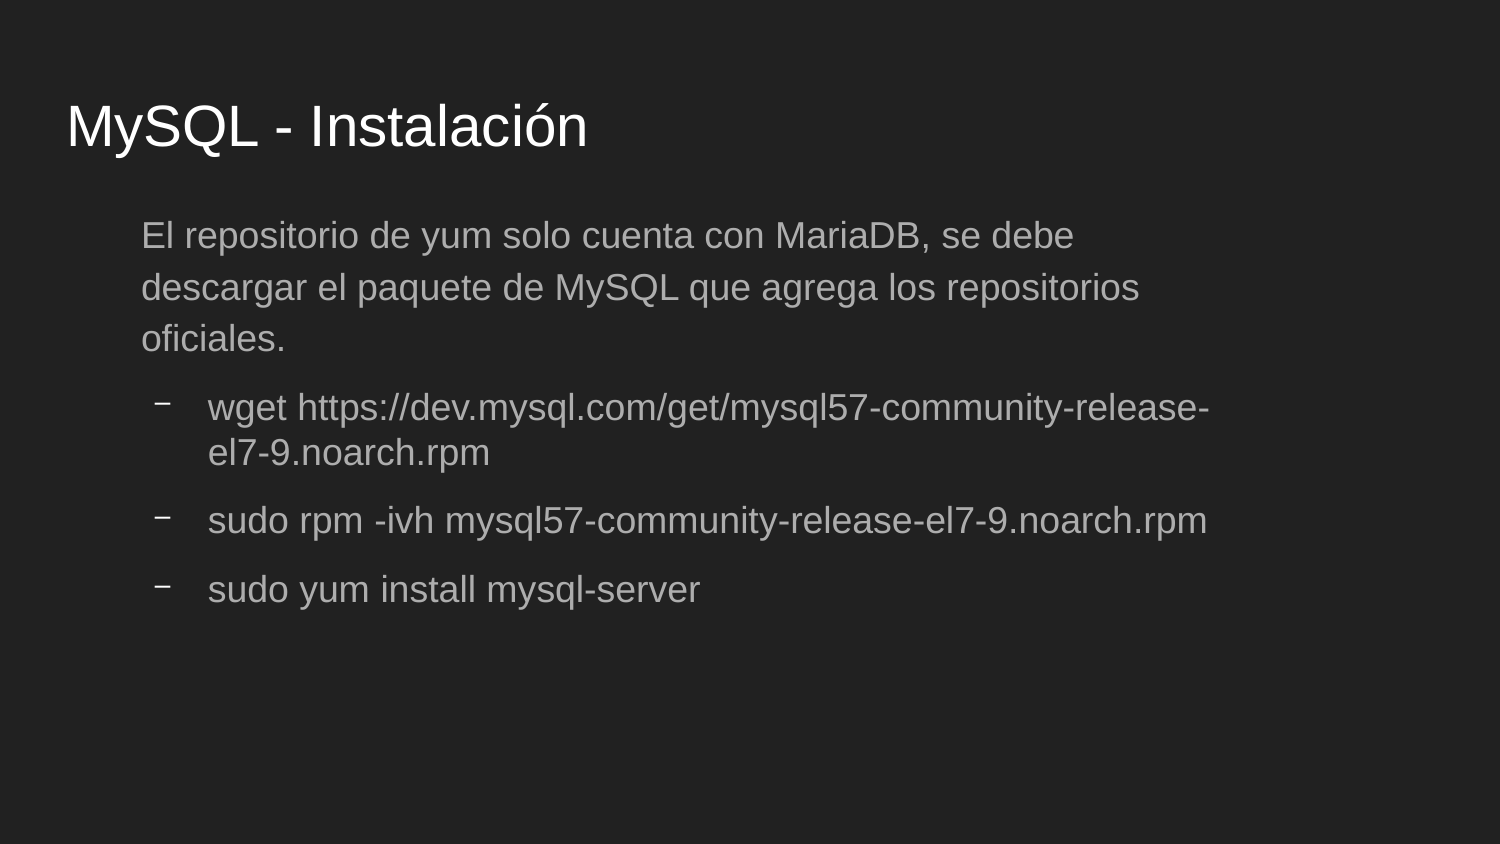

# MySQL - Instalación
El repositorio de yum solo cuenta con MariaDB, se debe descargar el paquete de MySQL que agrega los repositorios oficiales.
wget https://dev.mysql.com/get/mysql57-community-release-el7-9.noarch.rpm
sudo rpm -ivh mysql57-community-release-el7-9.noarch.rpm
sudo yum install mysql-server